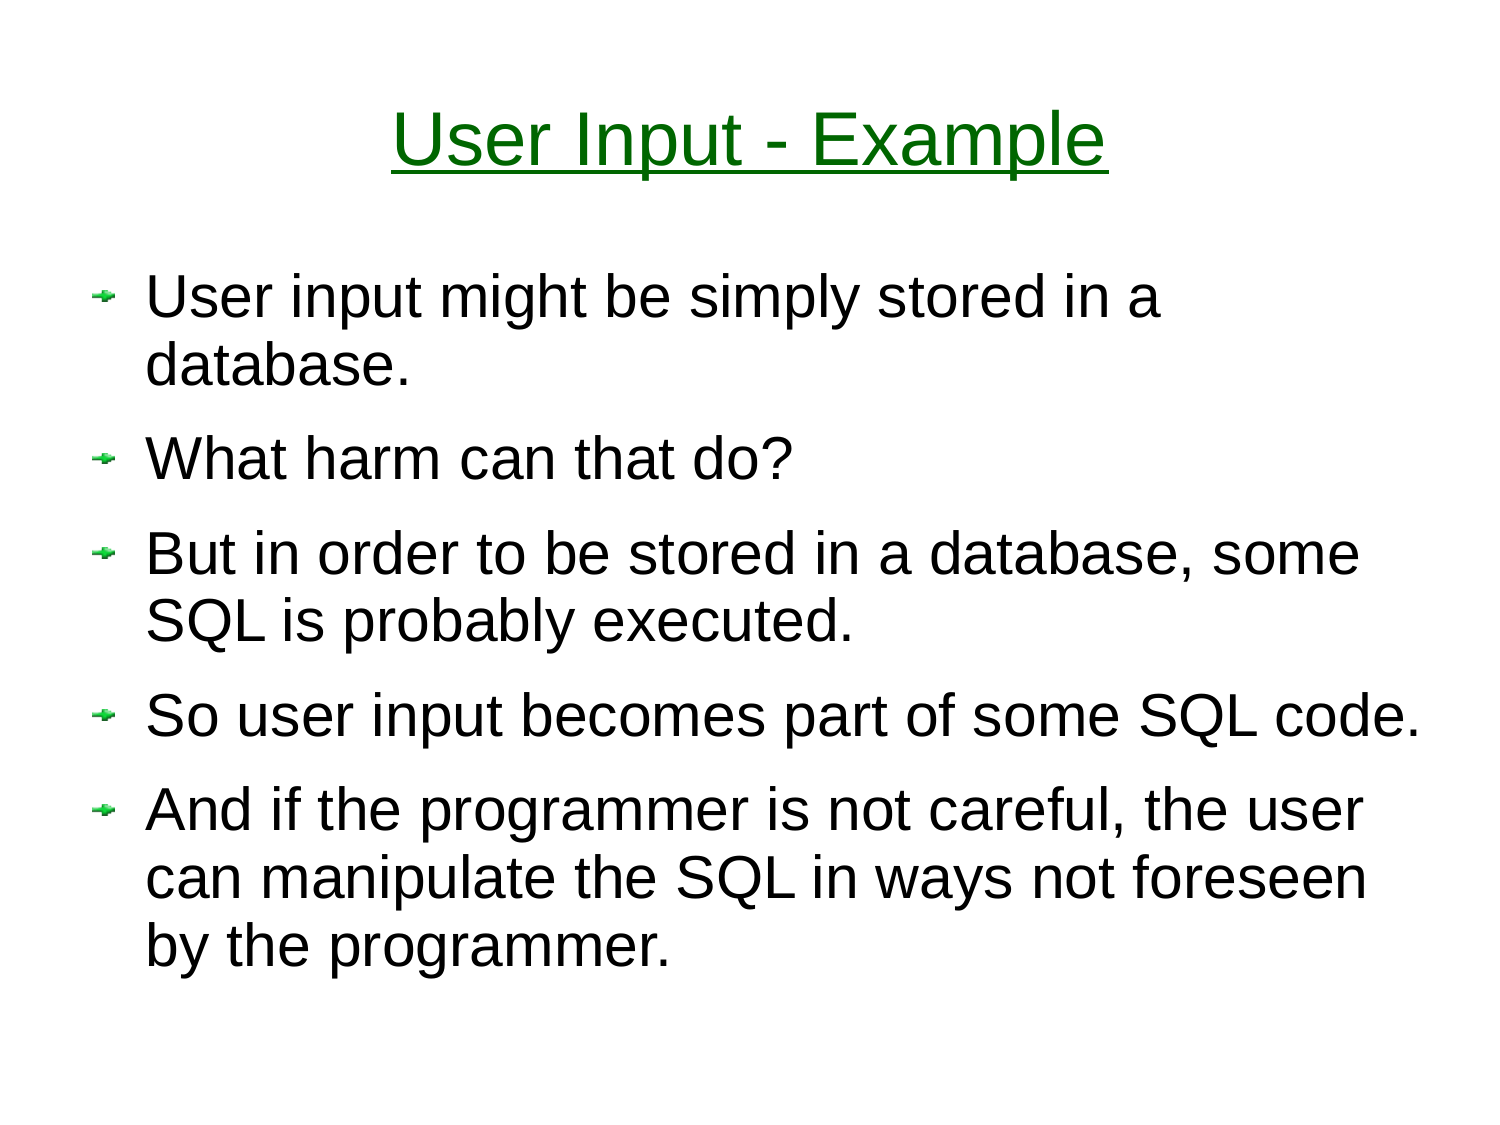

# User Input - Example
User input might be simply stored in a database.
What harm can that do?
But in order to be stored in a database, some SQL is probably executed.
So user input becomes part of some SQL code.
And if the programmer is not careful, the user can manipulate the SQL in ways not foreseen by the programmer.